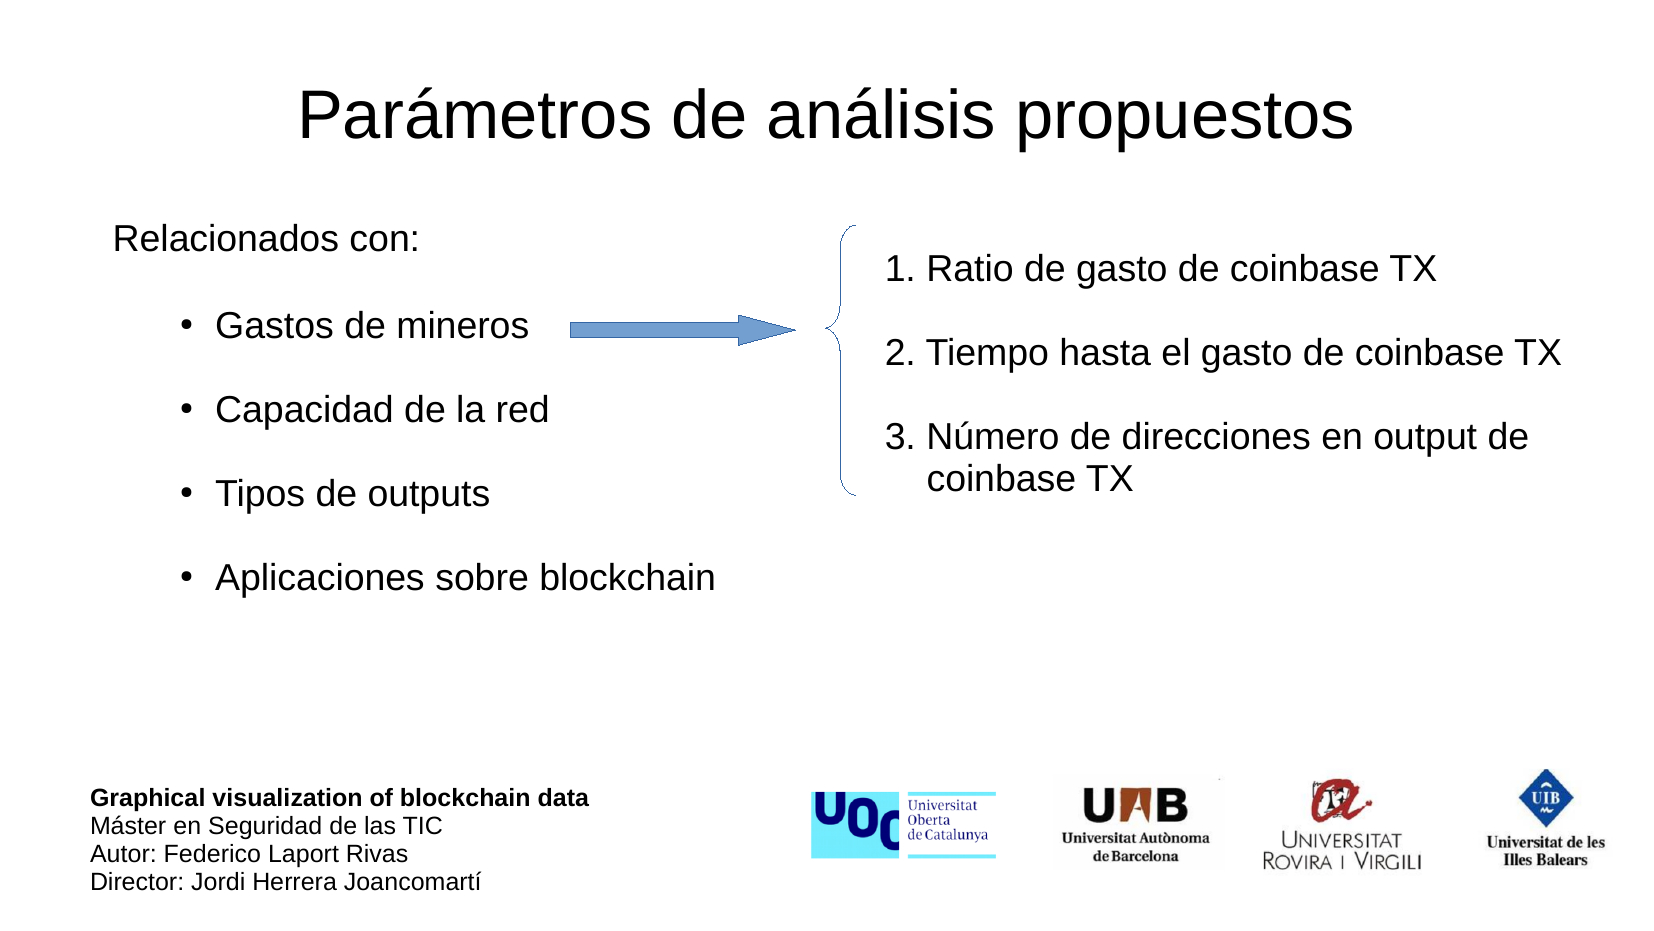

# Parámetros de análisis propuestos
Relacionados con:
1. Ratio de gasto de coinbase TX
2. Tiempo hasta el gasto de coinbase TX
3. Número de direcciones en output de coinbase TX
Gastos de mineros
Capacidad de la red
Tipos de outputs
Aplicaciones sobre blockchain
Graphical visualization of blockchain data
Máster en Seguridad de las TIC
Autor: Federico Laport Rivas
Director: Jordi Herrera Joancomartí